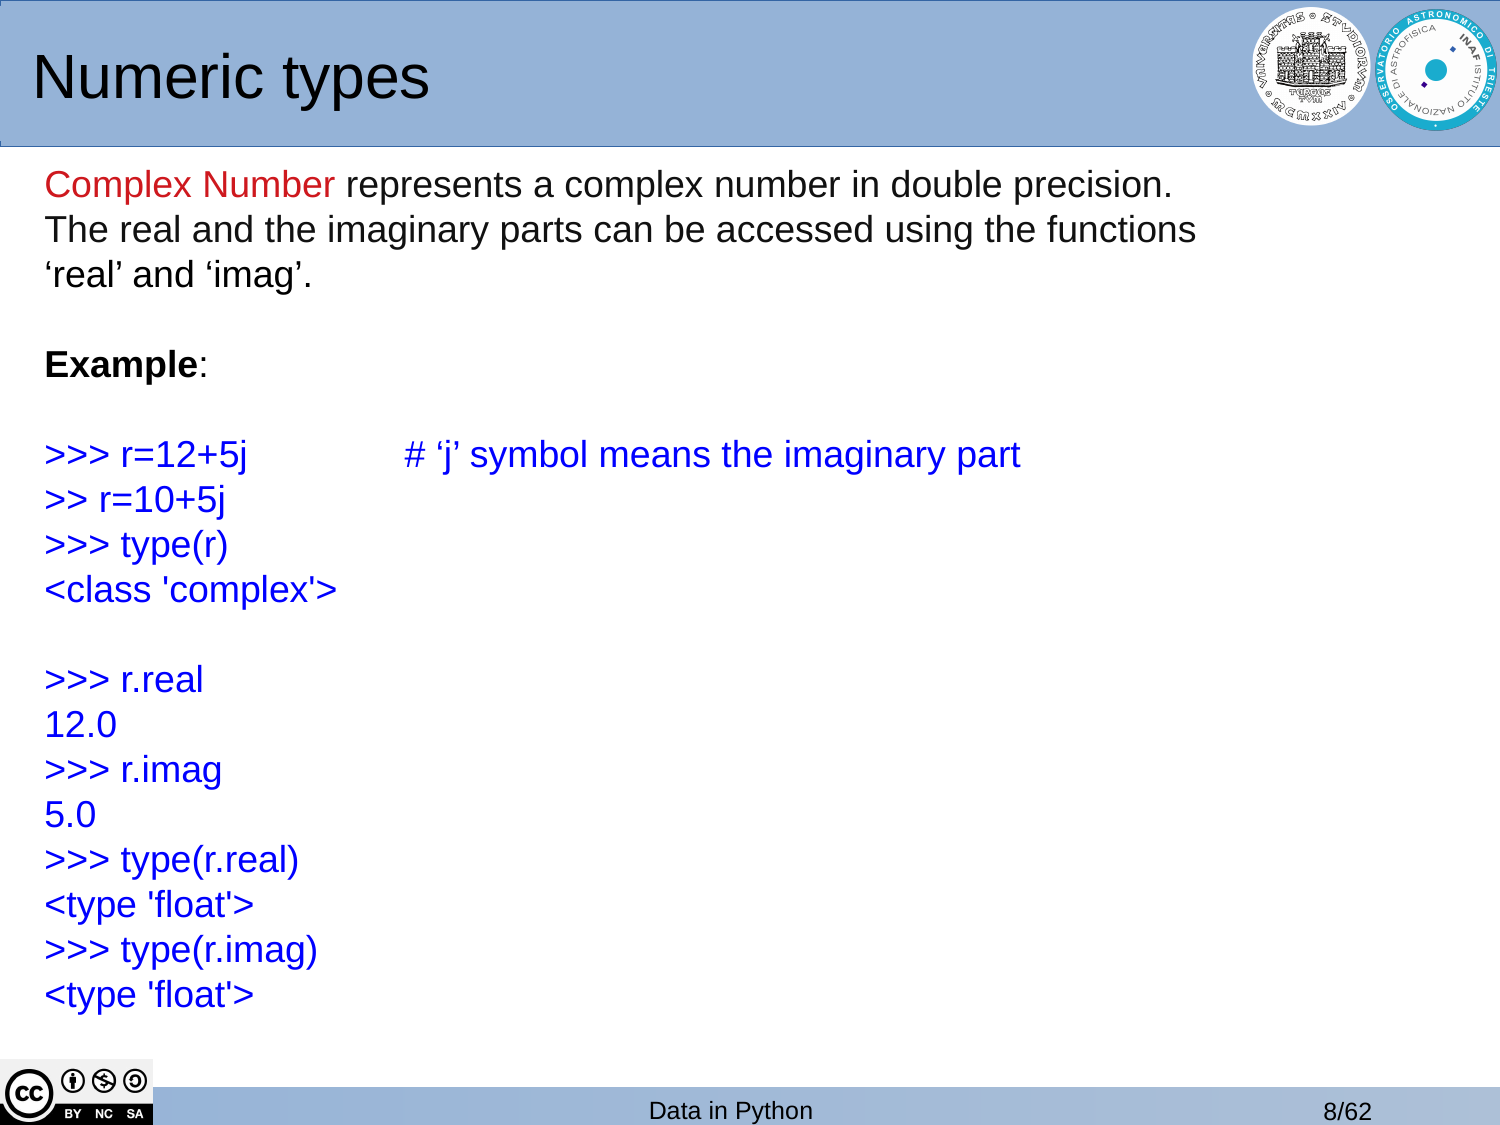

Numeric types
# Complex Number represents a complex number in double precision.
The real and the imaginary parts can be accessed using the functions
‘real’ and ‘imag’.
Example:
>>> r=12+5j # ‘j’ symbol means the imaginary part
>> r=10+5j
>>> type(r)
<class 'complex'>
>>> r.real
12.0
>>> r.imag
5.0
>>> type(r.real)
<type 'float'>
>>> type(r.imag)
<type 'float'>